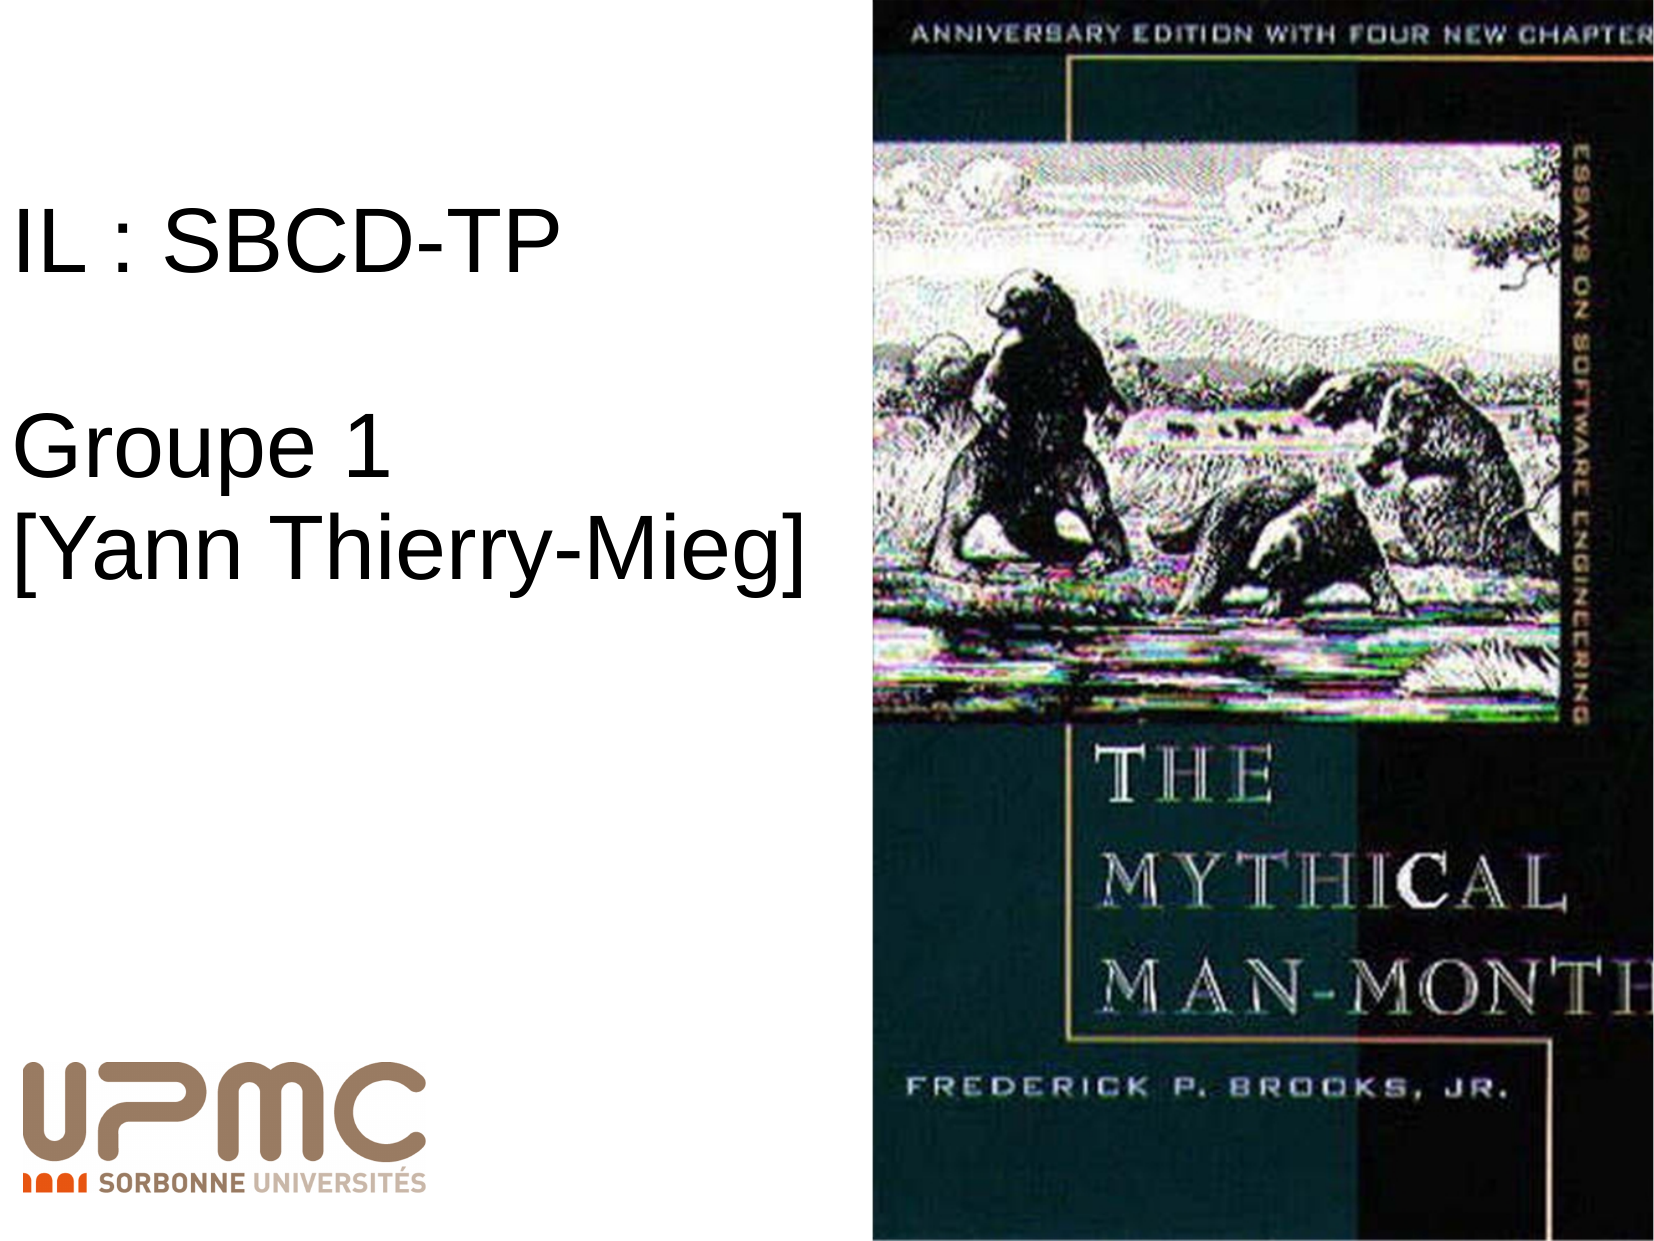

# IL : SBCD-TP Groupe 1 [Yann Thierry-Mieg]